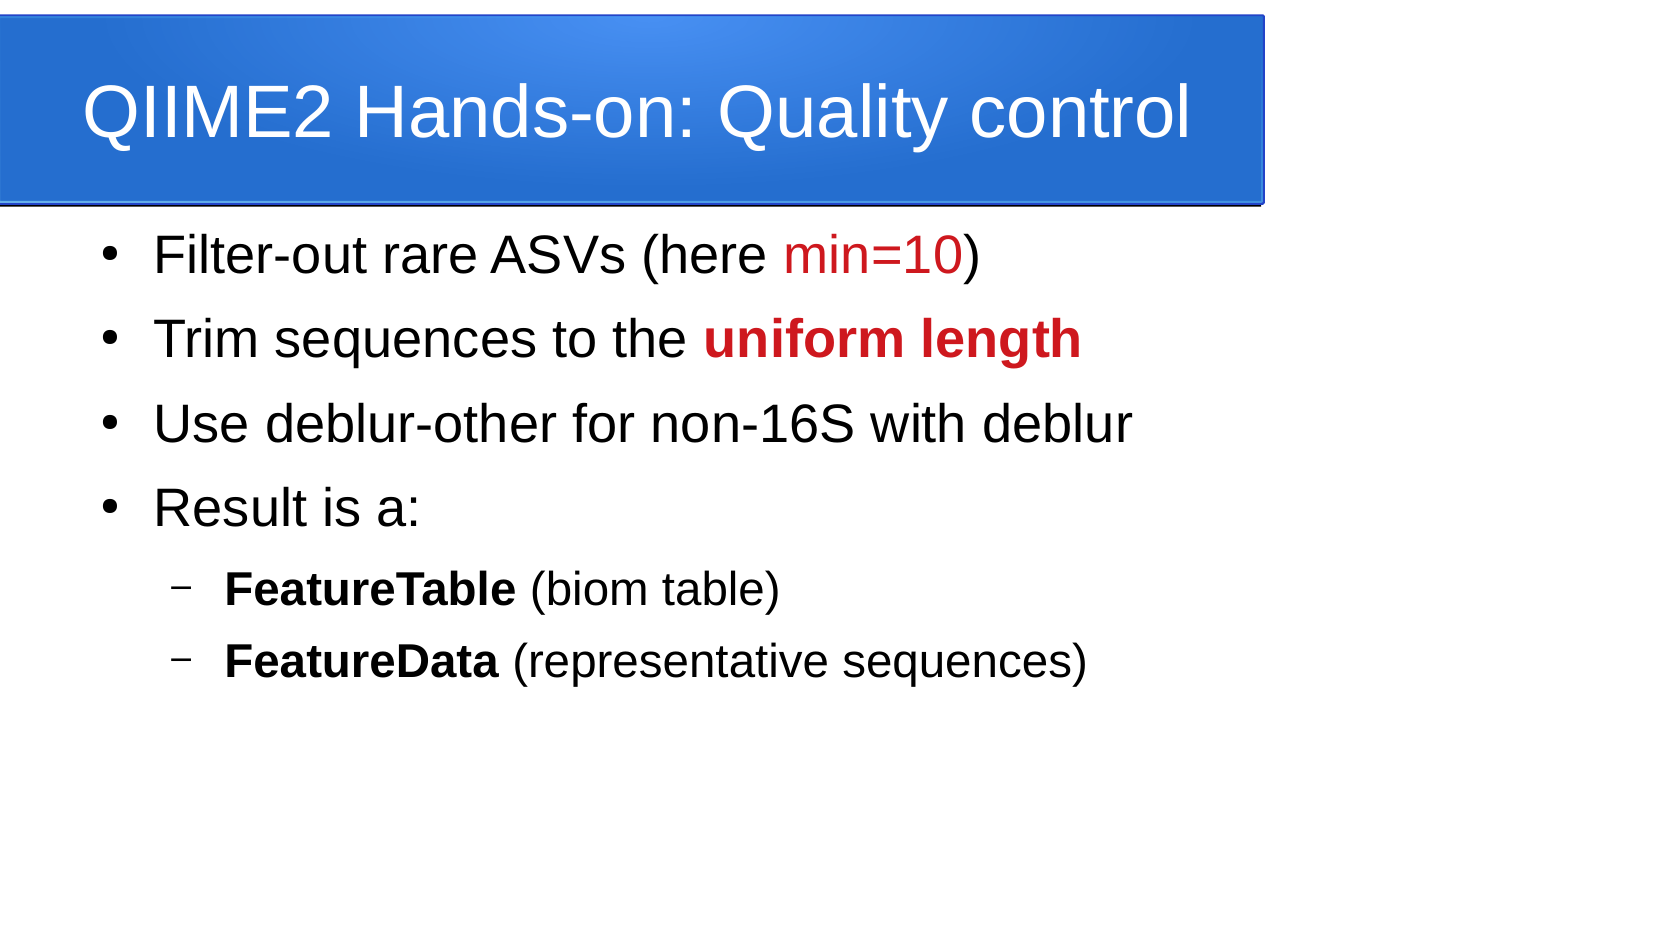

# QIIME2 Hands-on: Quality control
Filter-out rare ASVs (here min=10)
Trim sequences to the uniform length
Use deblur-other for non-16S with deblur
Result is a:
FeatureTable (biom table)
FeatureData (representative sequences)